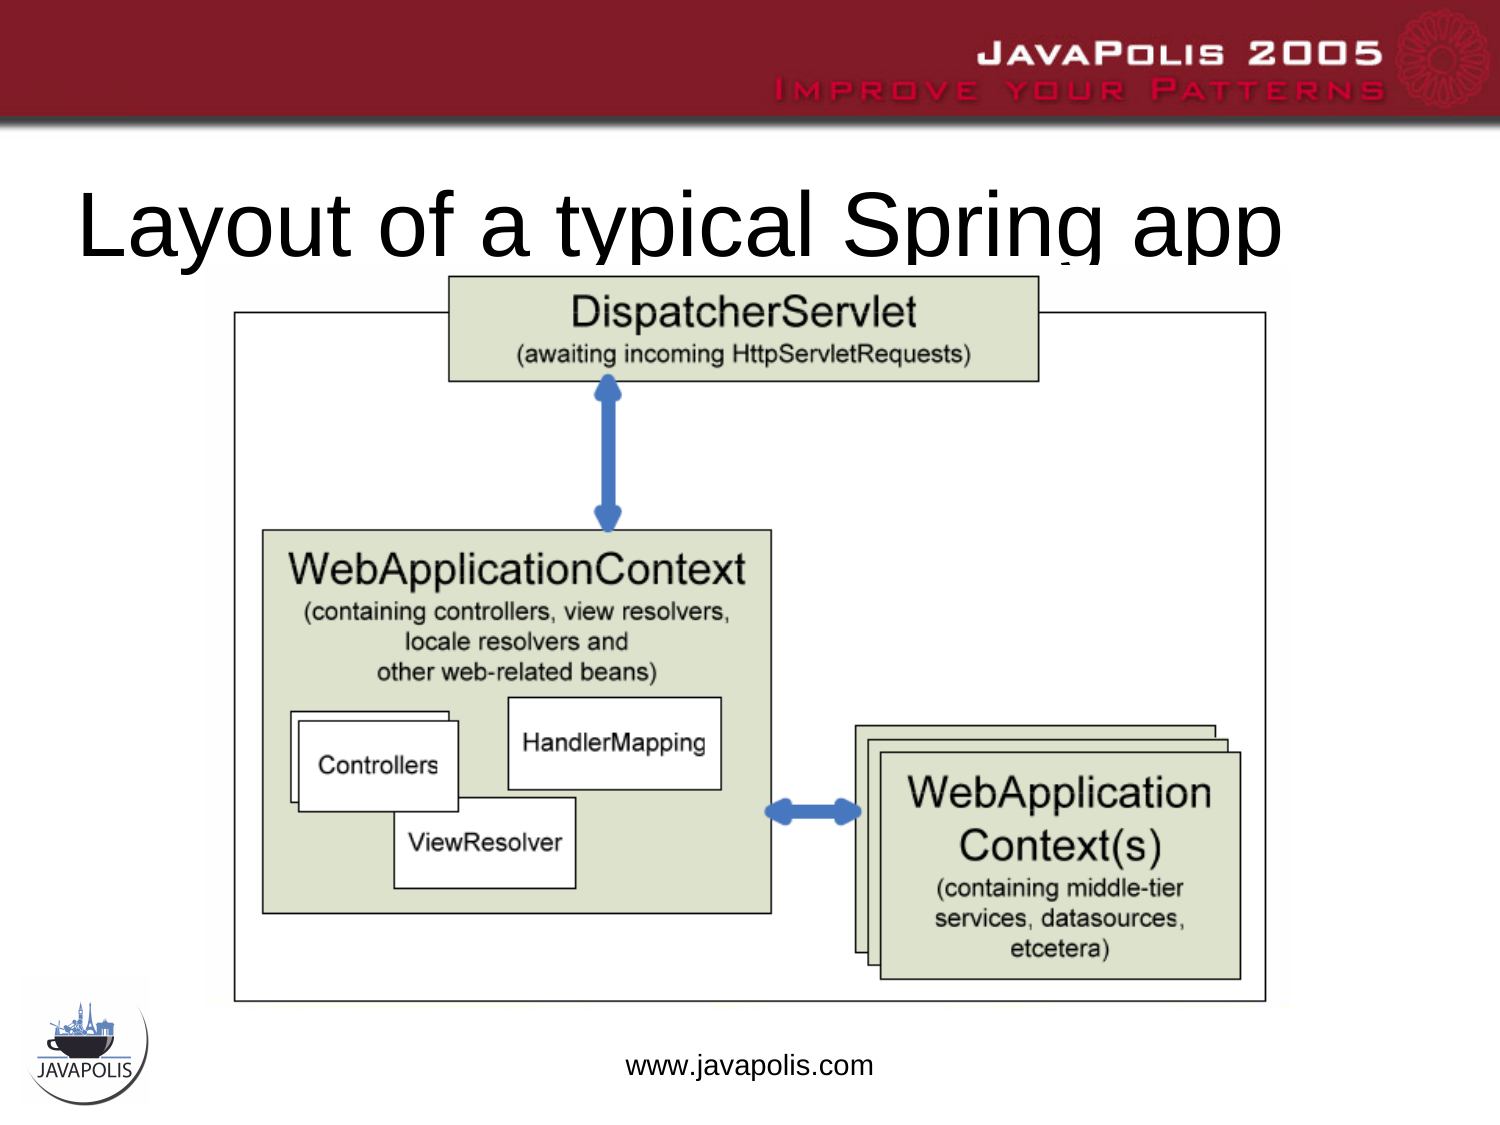

# Layout of a typical Spring app